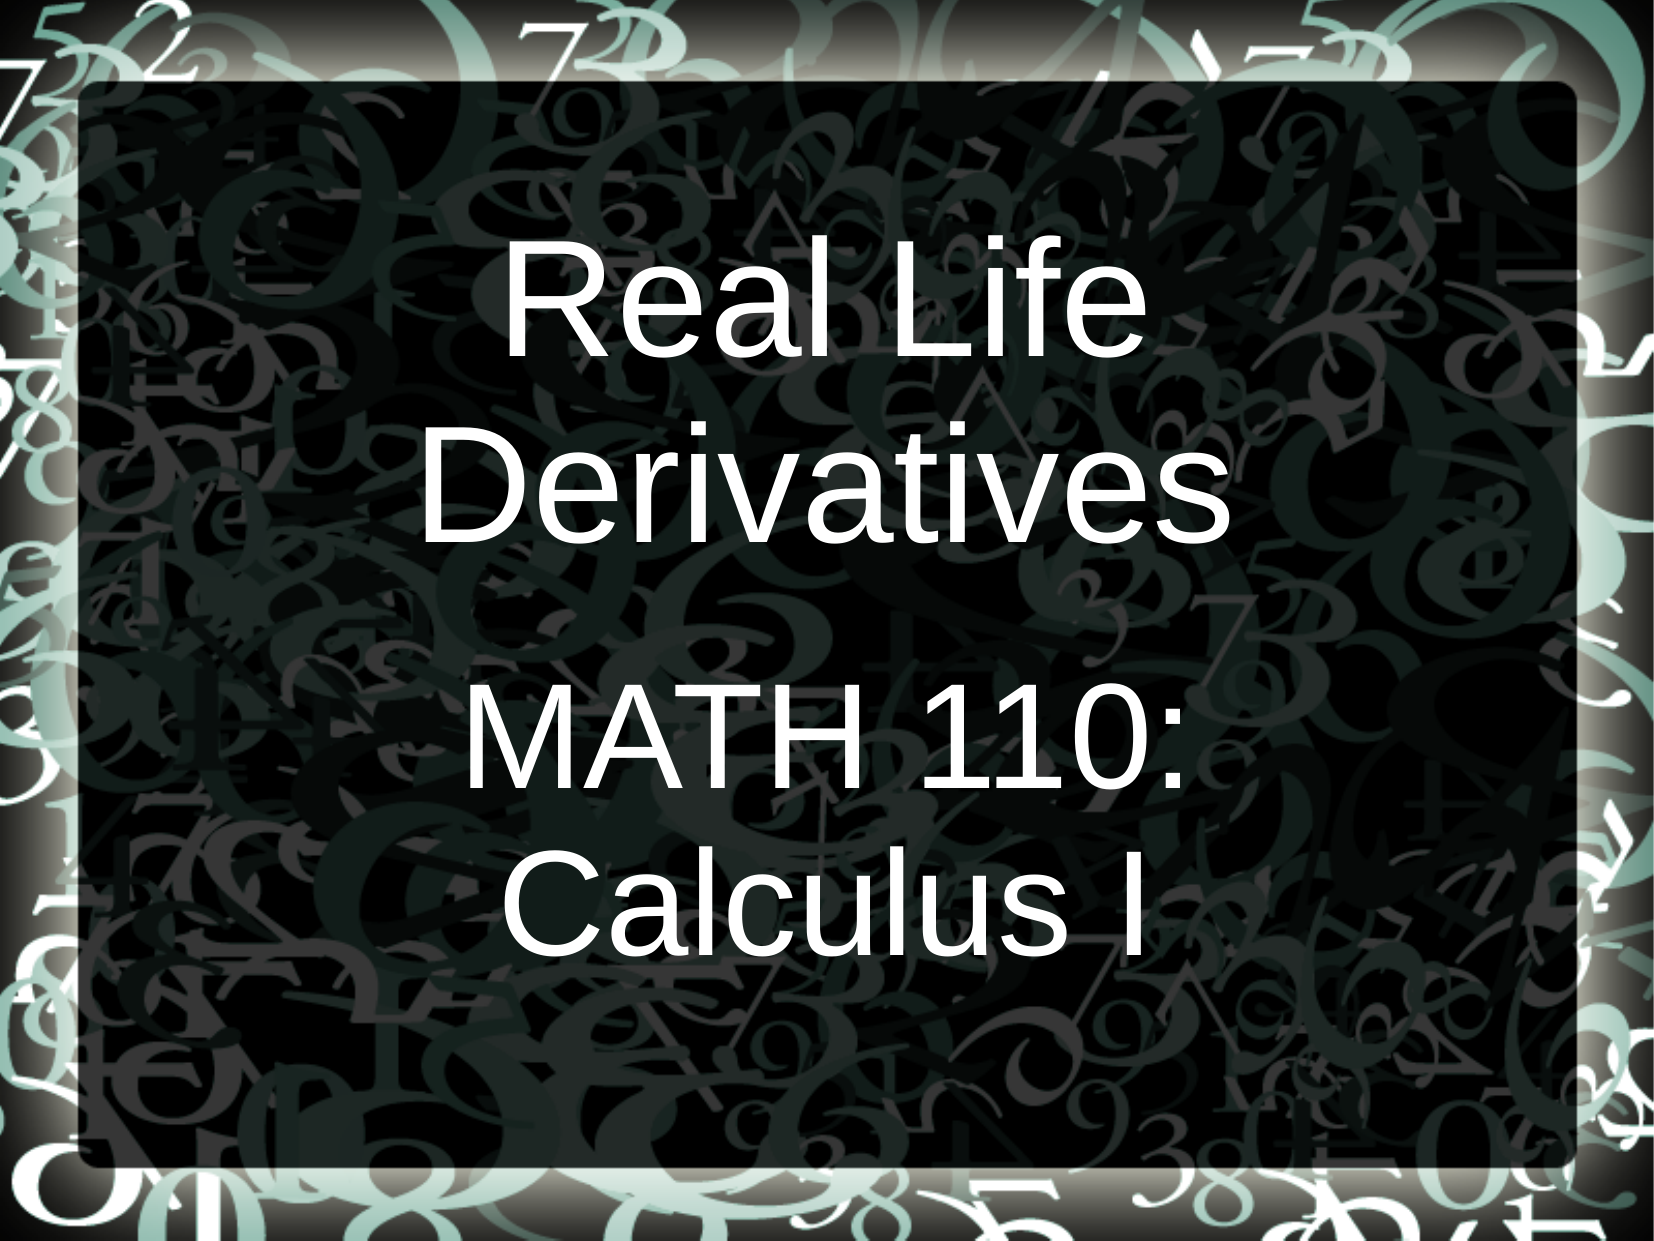

Real Life Derivatives
MATH 110:
Calculus I